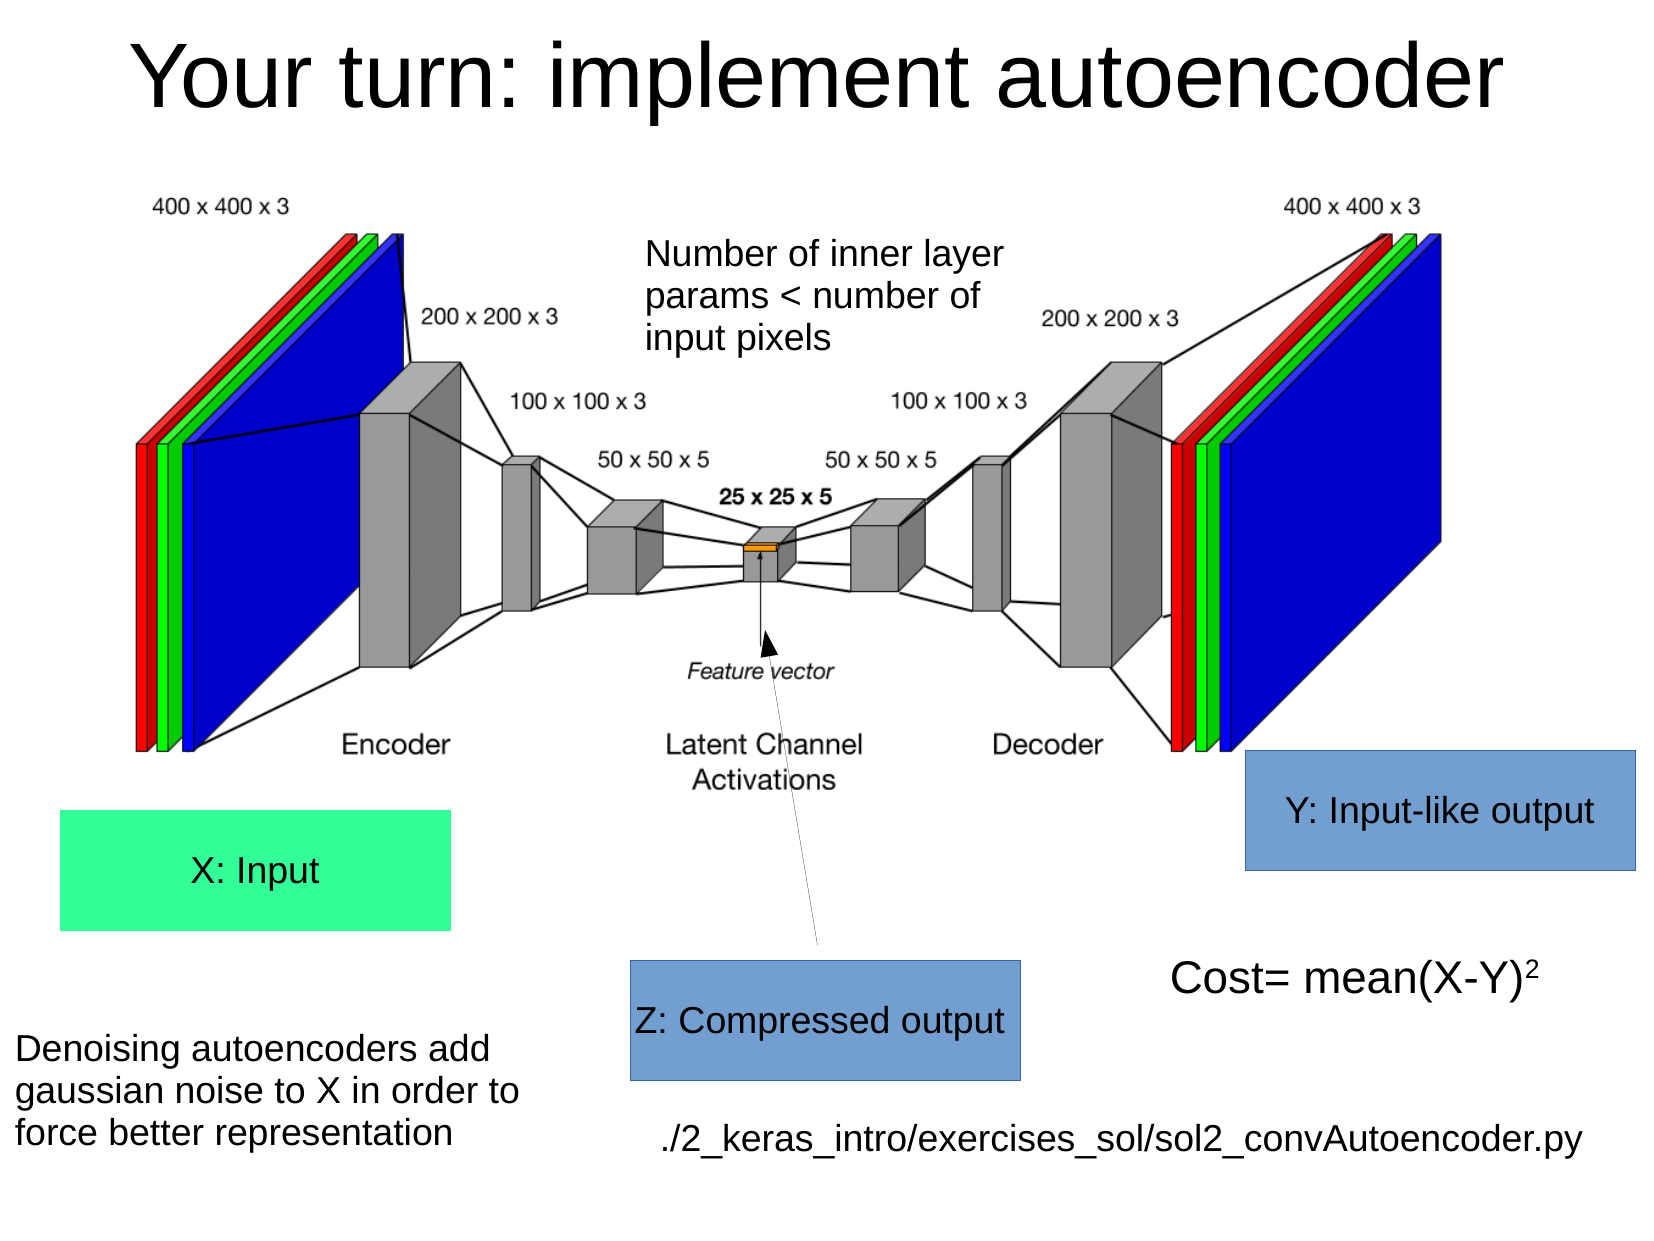

# Your turn: implement autoencoder
Number of inner layer params < number of input pixels
Y: Input-like output
X: Input
Cost= mean(X-Y)2
Z: Compressed output
Denoising autoencoders add gaussian noise to X in order to force better representation
./2_keras_intro/exercises_sol/sol2_convAutoencoder.py